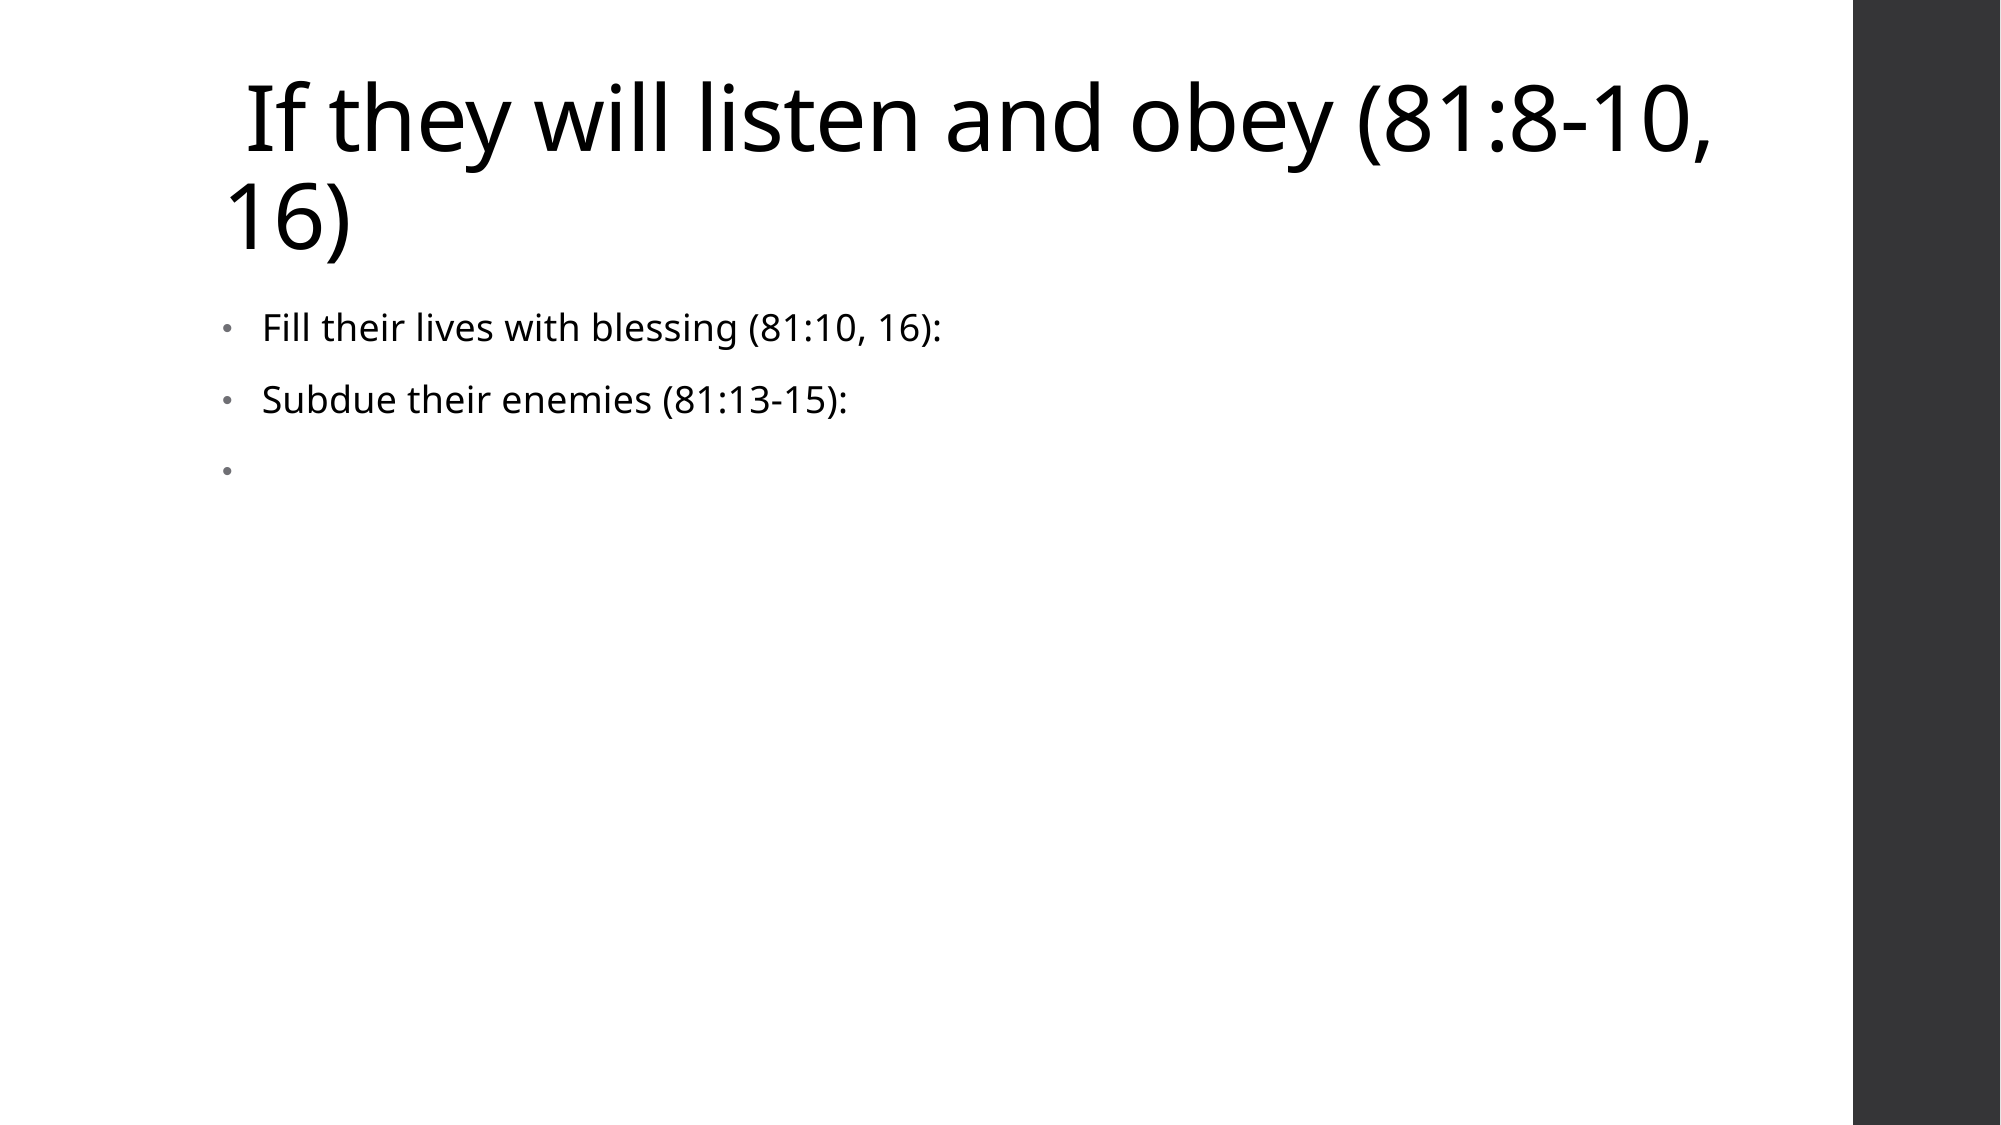

# If they will listen and obey (81:8-10, 16)
 Fill their lives with blessing (81:10, 16):
 Subdue their enemies (81:13-15):